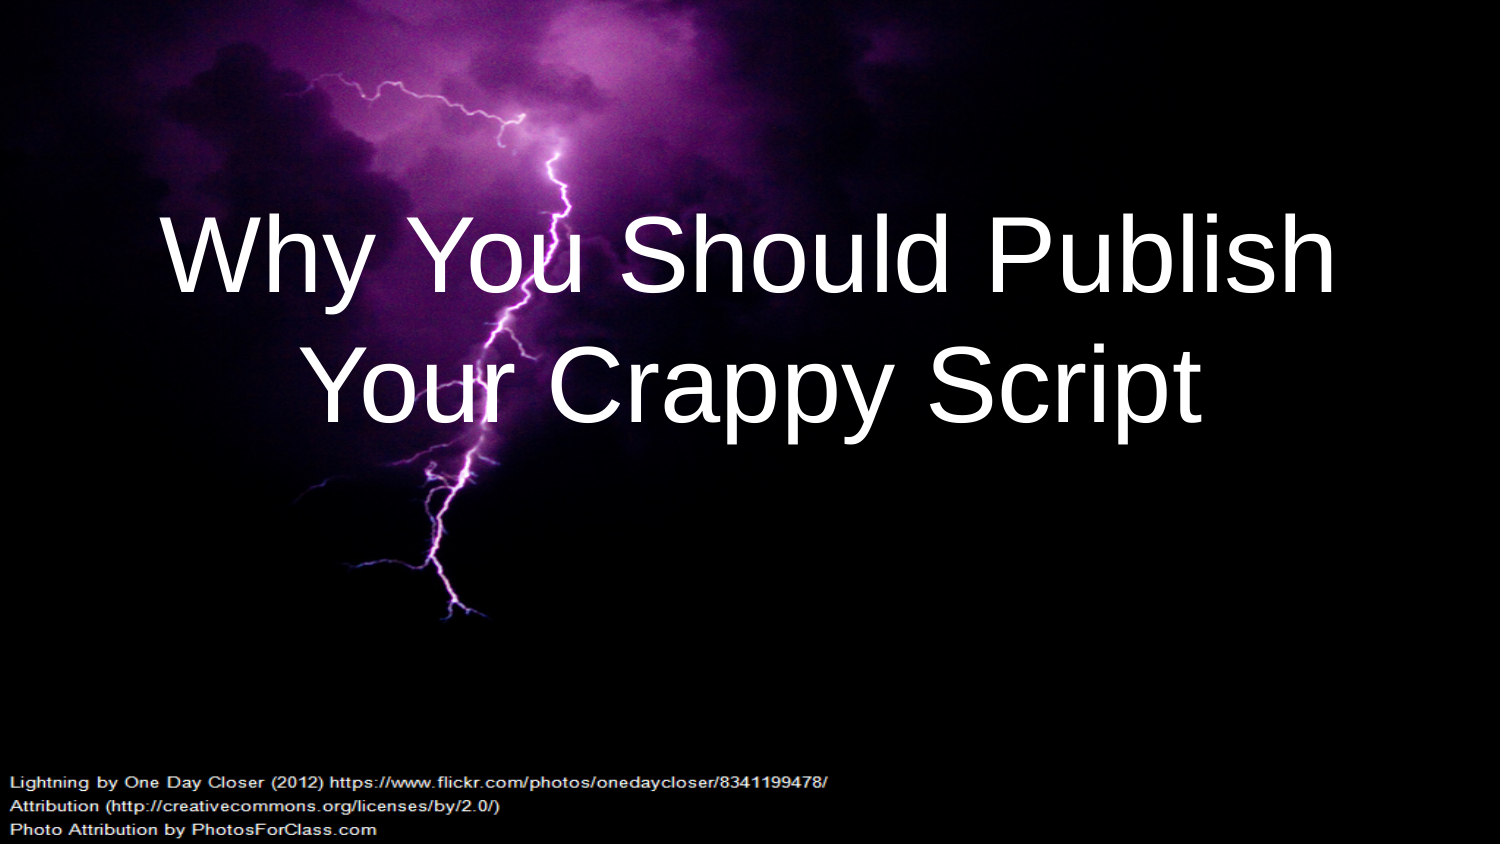

# Why You Should Publish Your Crappy Script